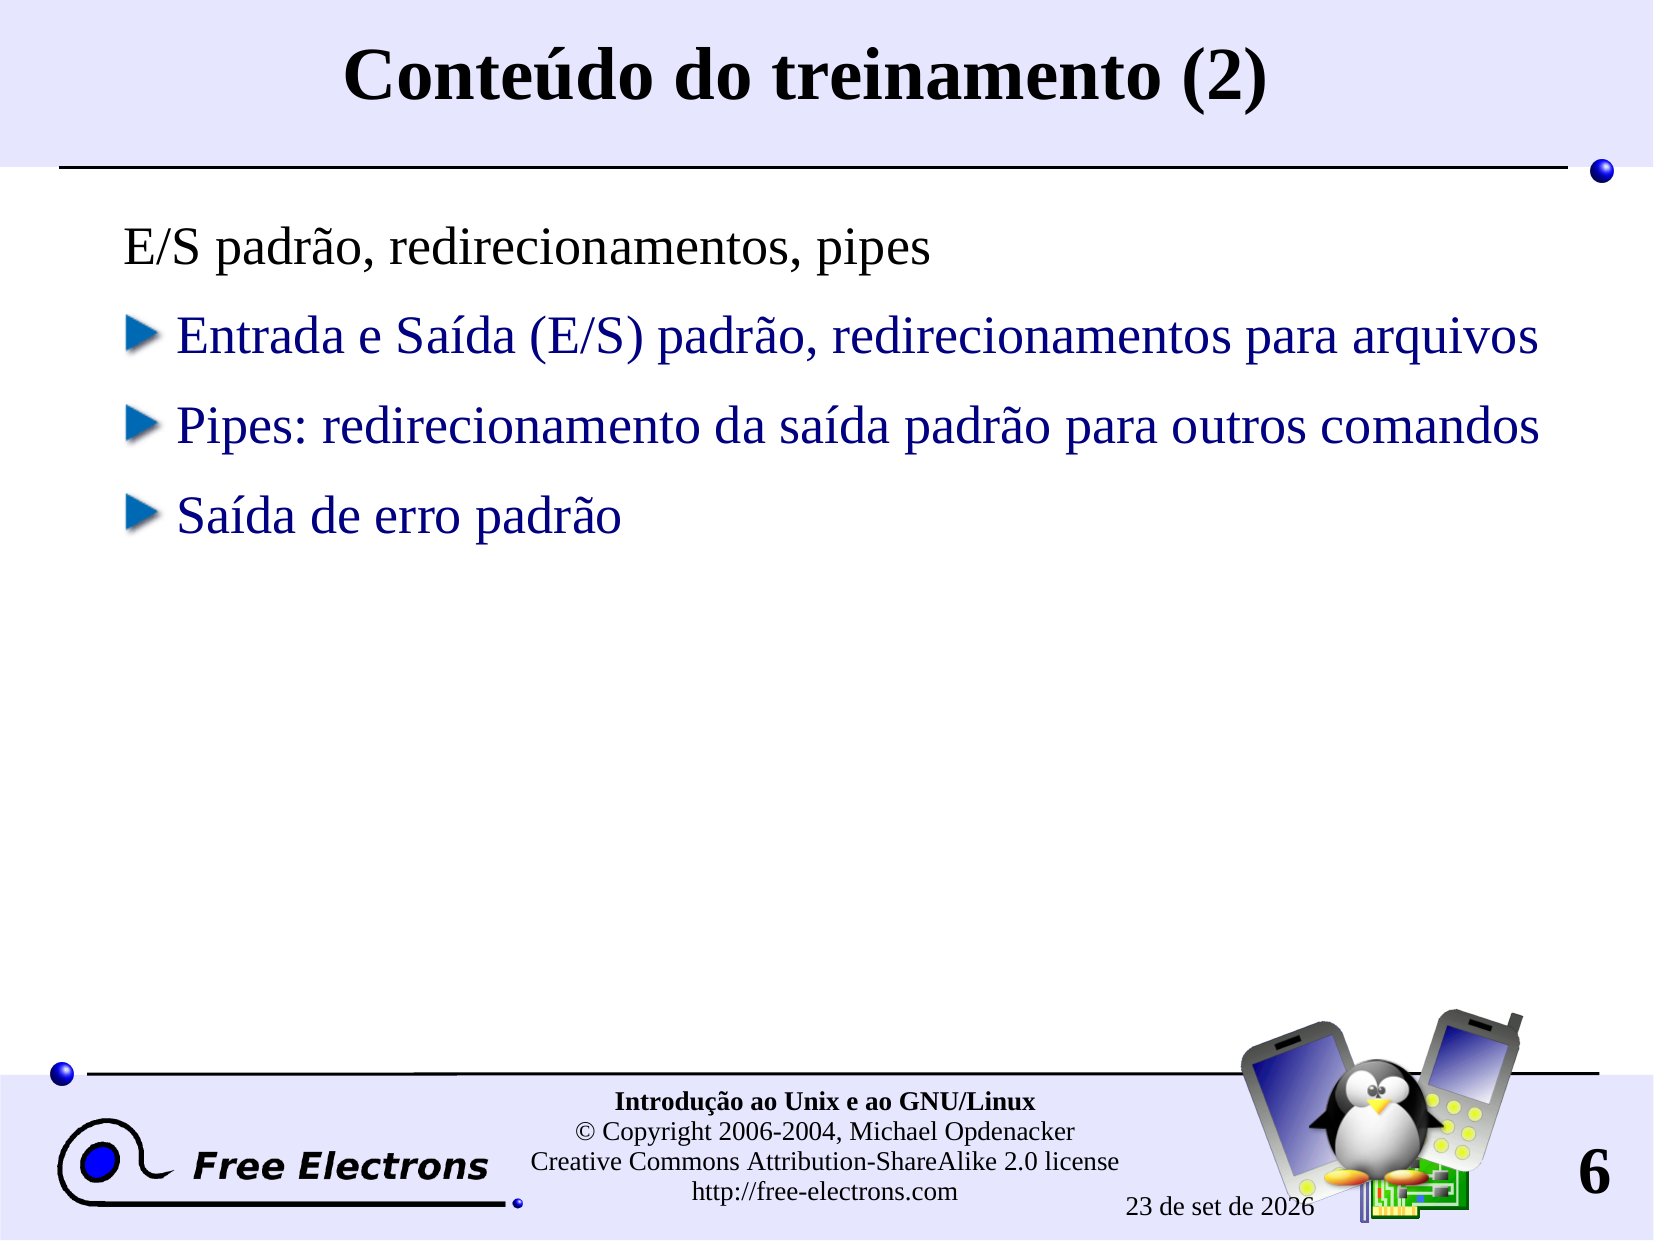

# Conteúdo do treinamento (2)
E/S padrão, redirecionamentos, pipes
Entrada e Saída (E/S) padrão, redirecionamentos para arquivos
Pipes: redirecionamento da saída padrão para outros comandos
Saída de erro padrão